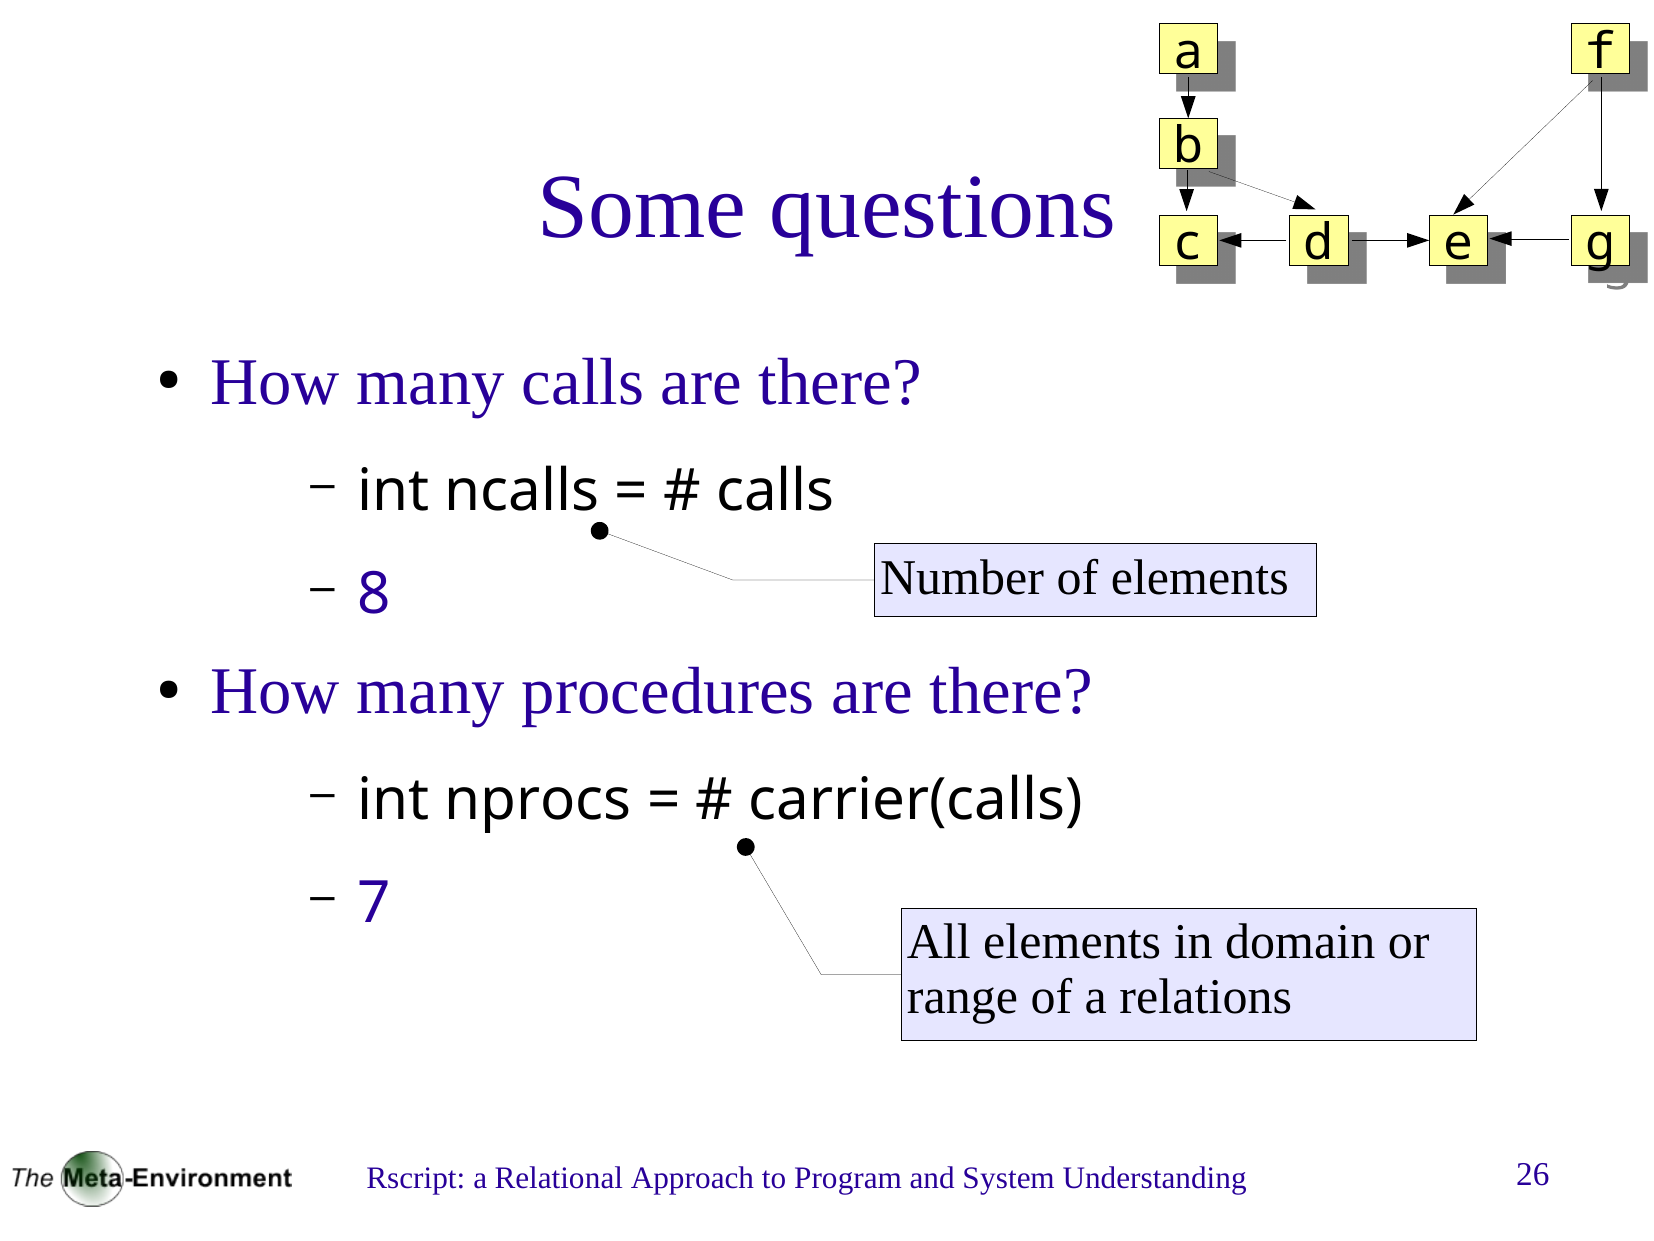

a
f
b
c
d
e
g
# Some questions
How many calls are there?
int ncalls = # calls
8
How many procedures are there?
int nprocs = # carrier(calls)
7